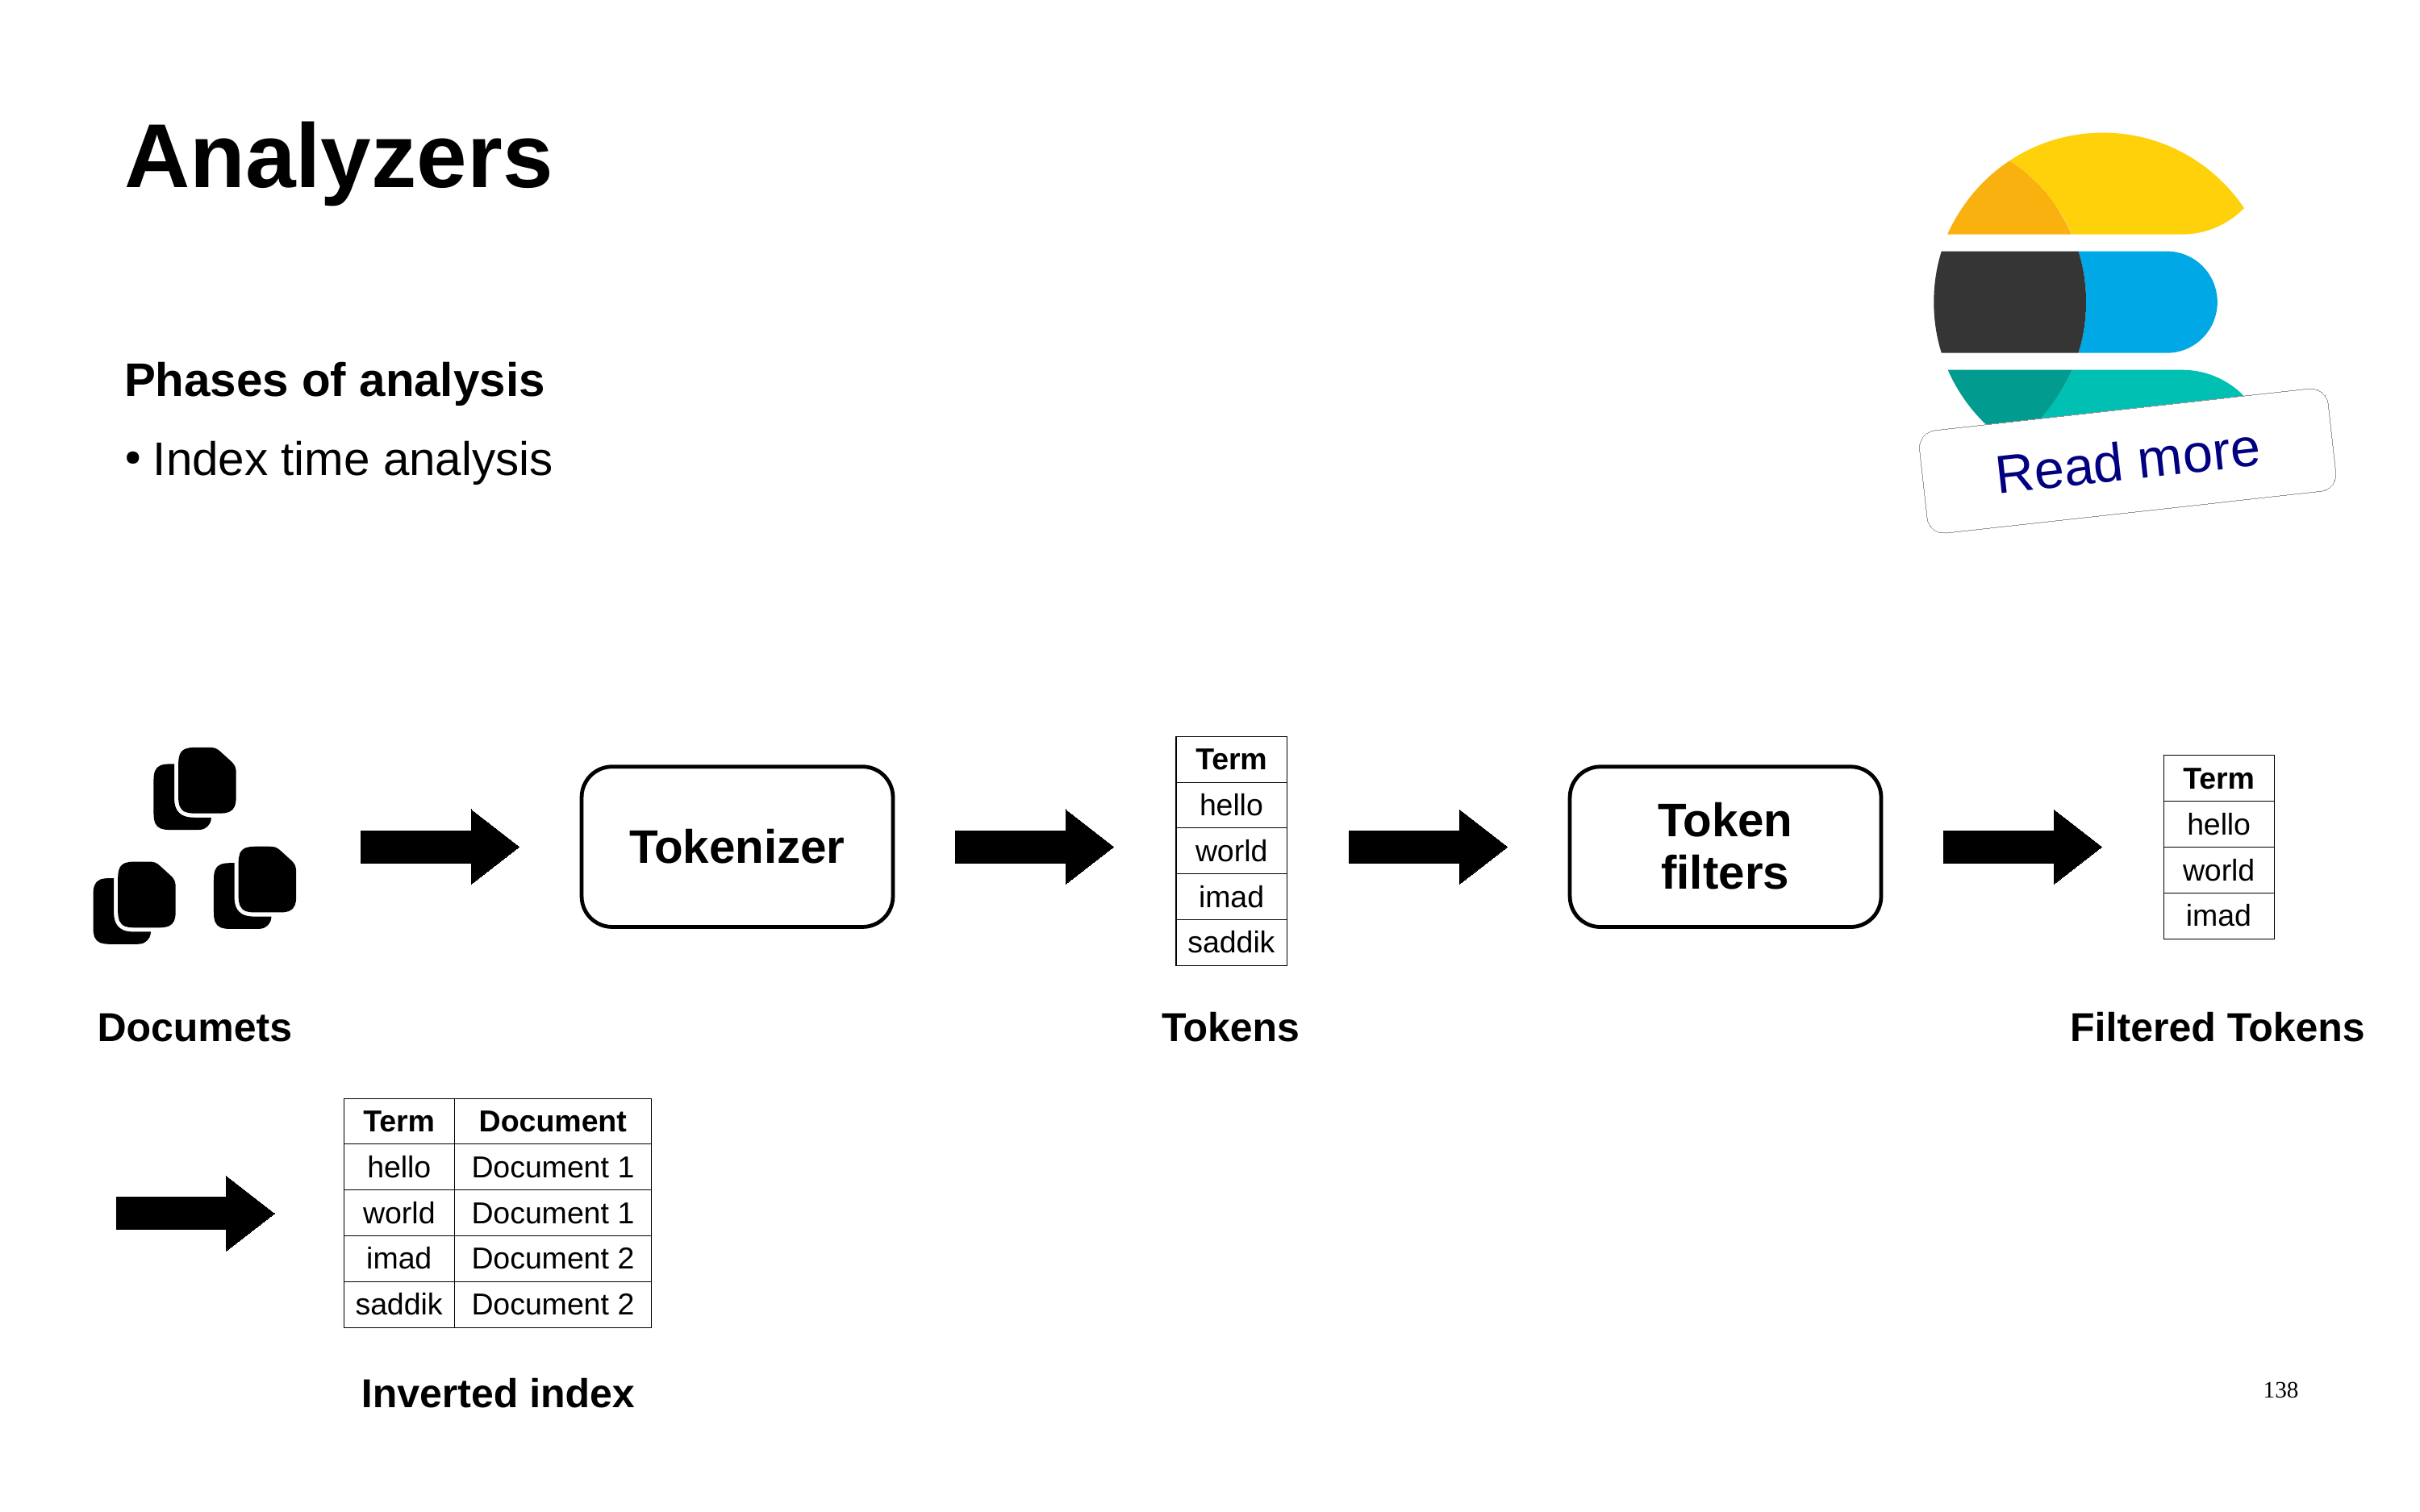

Analyzers
Phases of analysis
Index time analysis
Read more
| Term |
| --- |
| hello |
| world |
| imad |
| saddik |
| Term |
| --- |
| hello |
| world |
| imad |
Tokenizer
Token filters
Filtered Tokens
Documets
Tokens
| Term | Document |
| --- | --- |
| hello | Document 1 |
| world | Document 1 |
| imad | Document 2 |
| saddik | Document 2 |
Inverted index
138